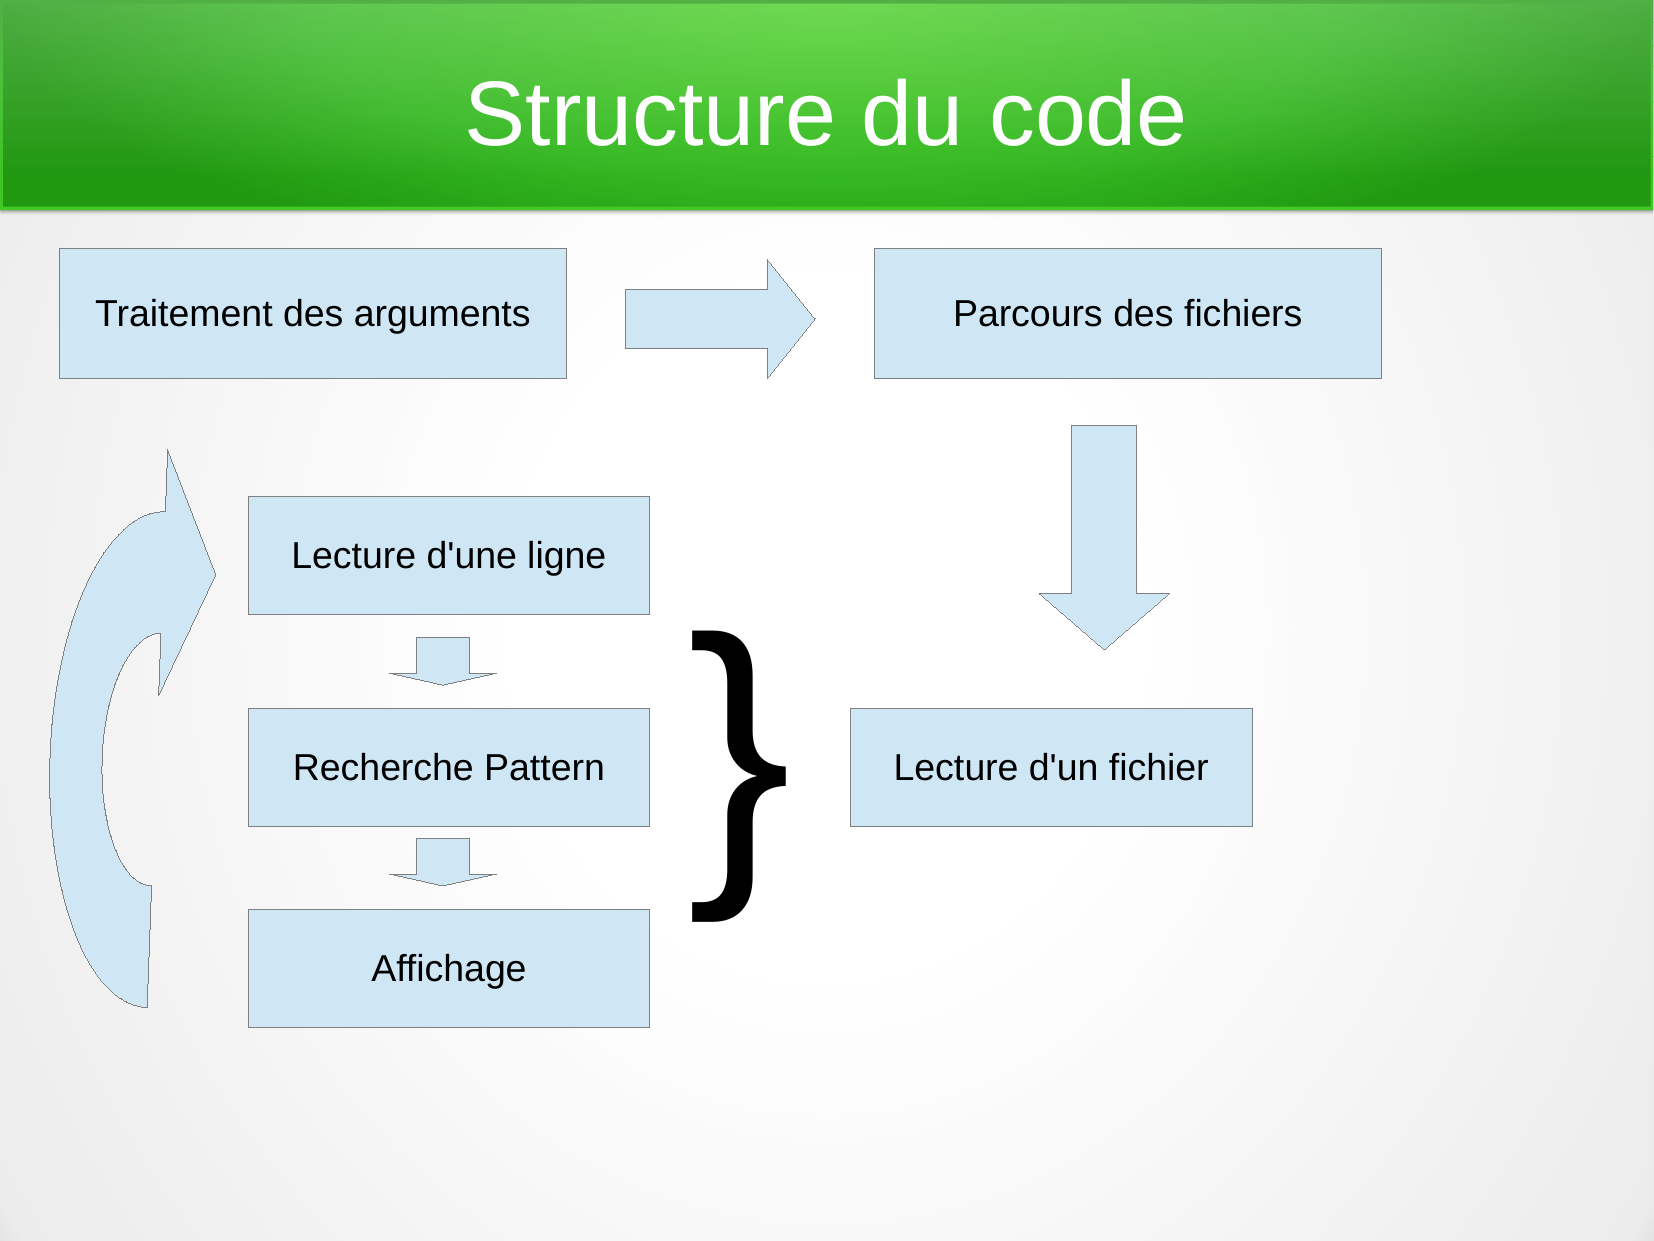

# Structure du code
Traitement des arguments
Parcours des fichiers
Lecture d'une ligne
}
Recherche Pattern
Lecture d'un fichier
Affichage